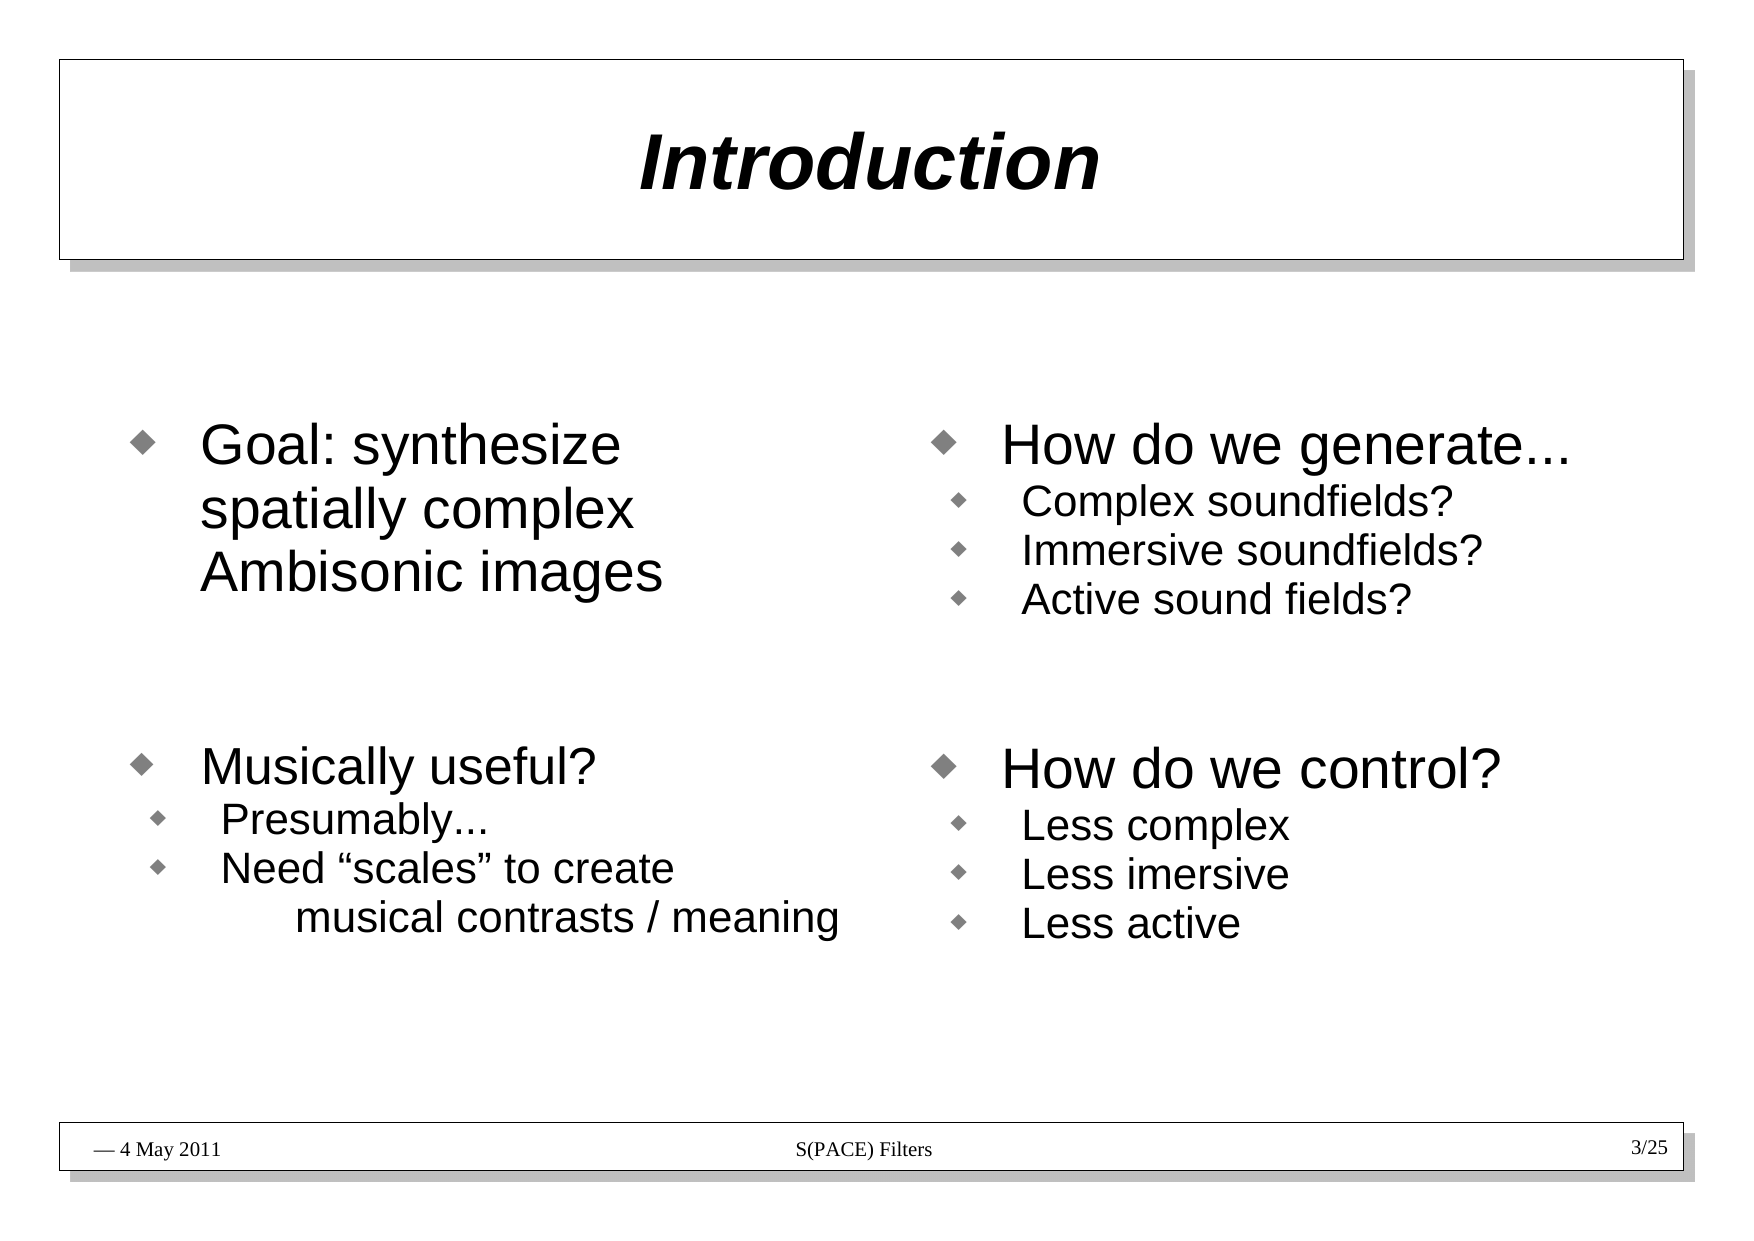

# Introduction
Goal: synthesize
spatially complex Ambisonic images
How do we generate...
Complex soundfields?
Immersive soundfields?
Active sound fields?
Musically useful?
Presumably...
Need “scales” to create
musical contrasts / meaning
How do we control?
Less complex
Less imersive
Less active